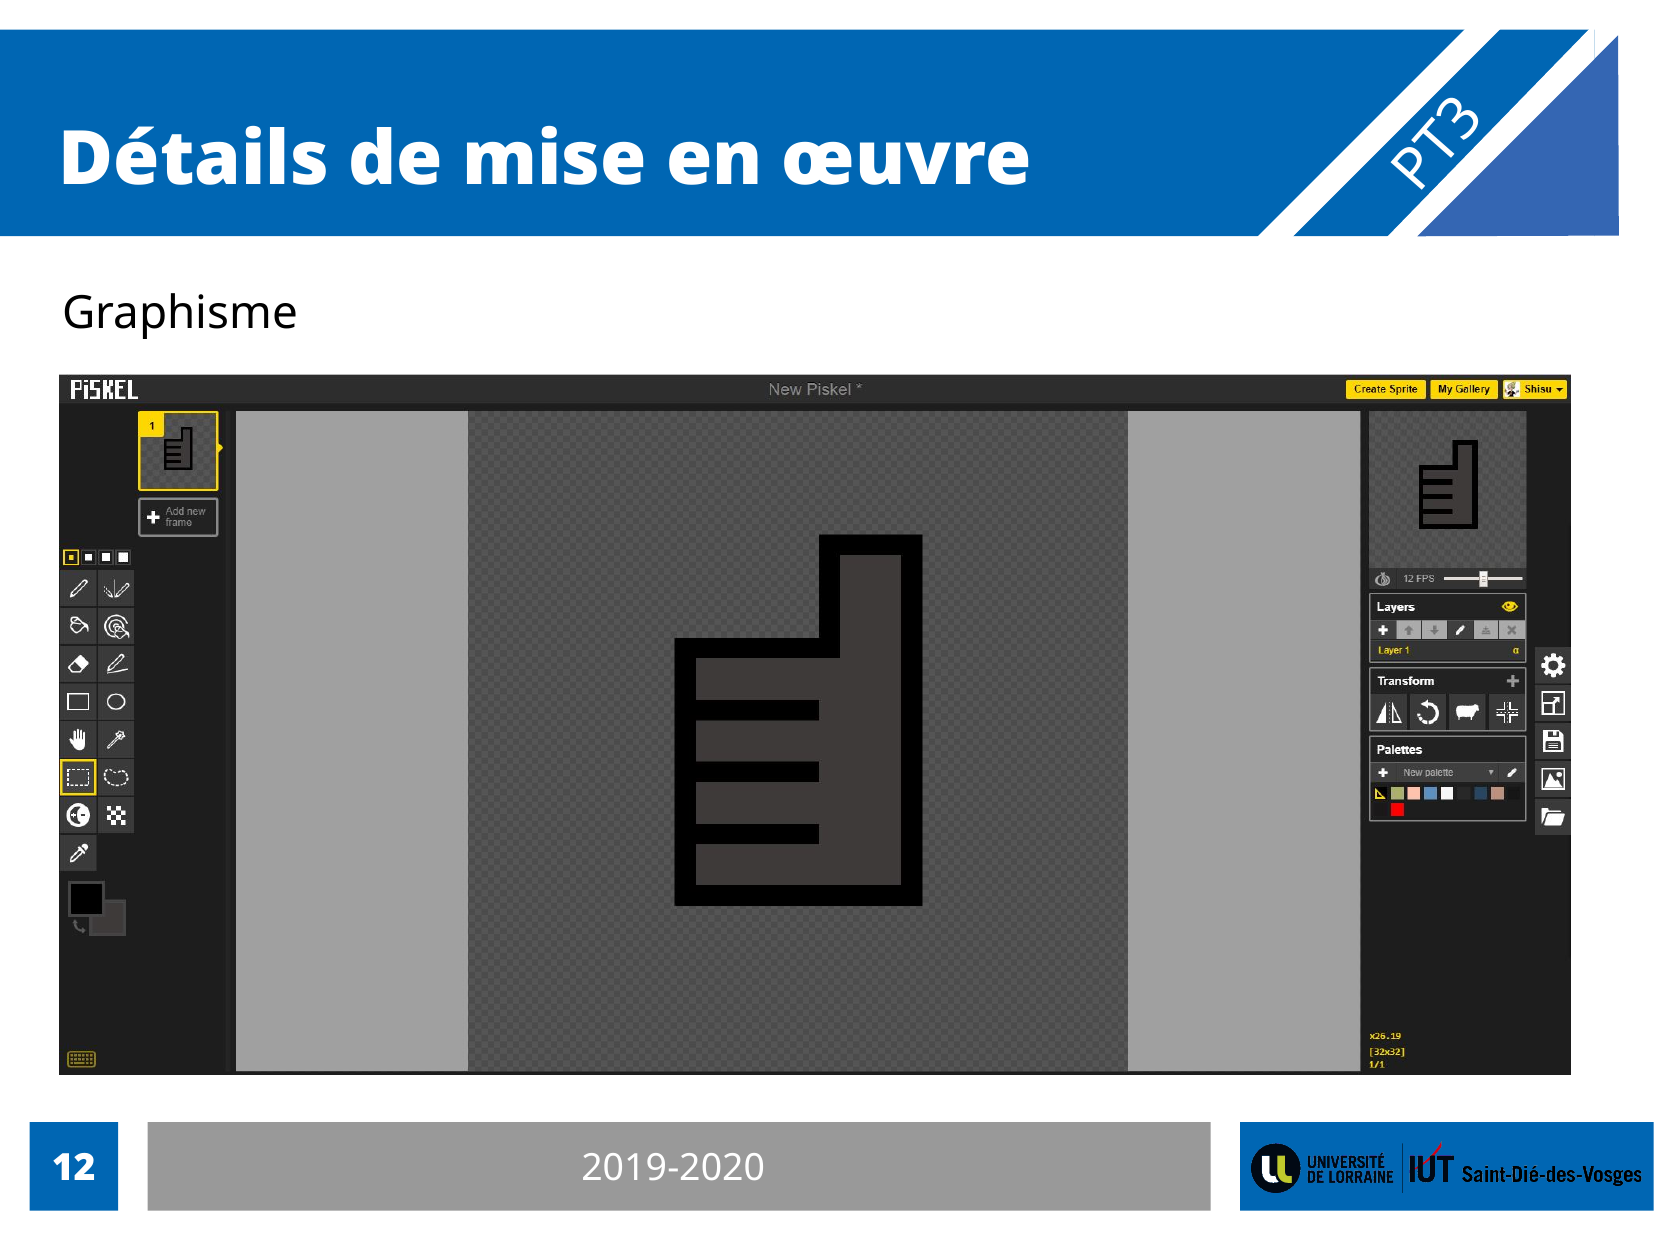

# Détails de mise en œuvre
Graphisme
12